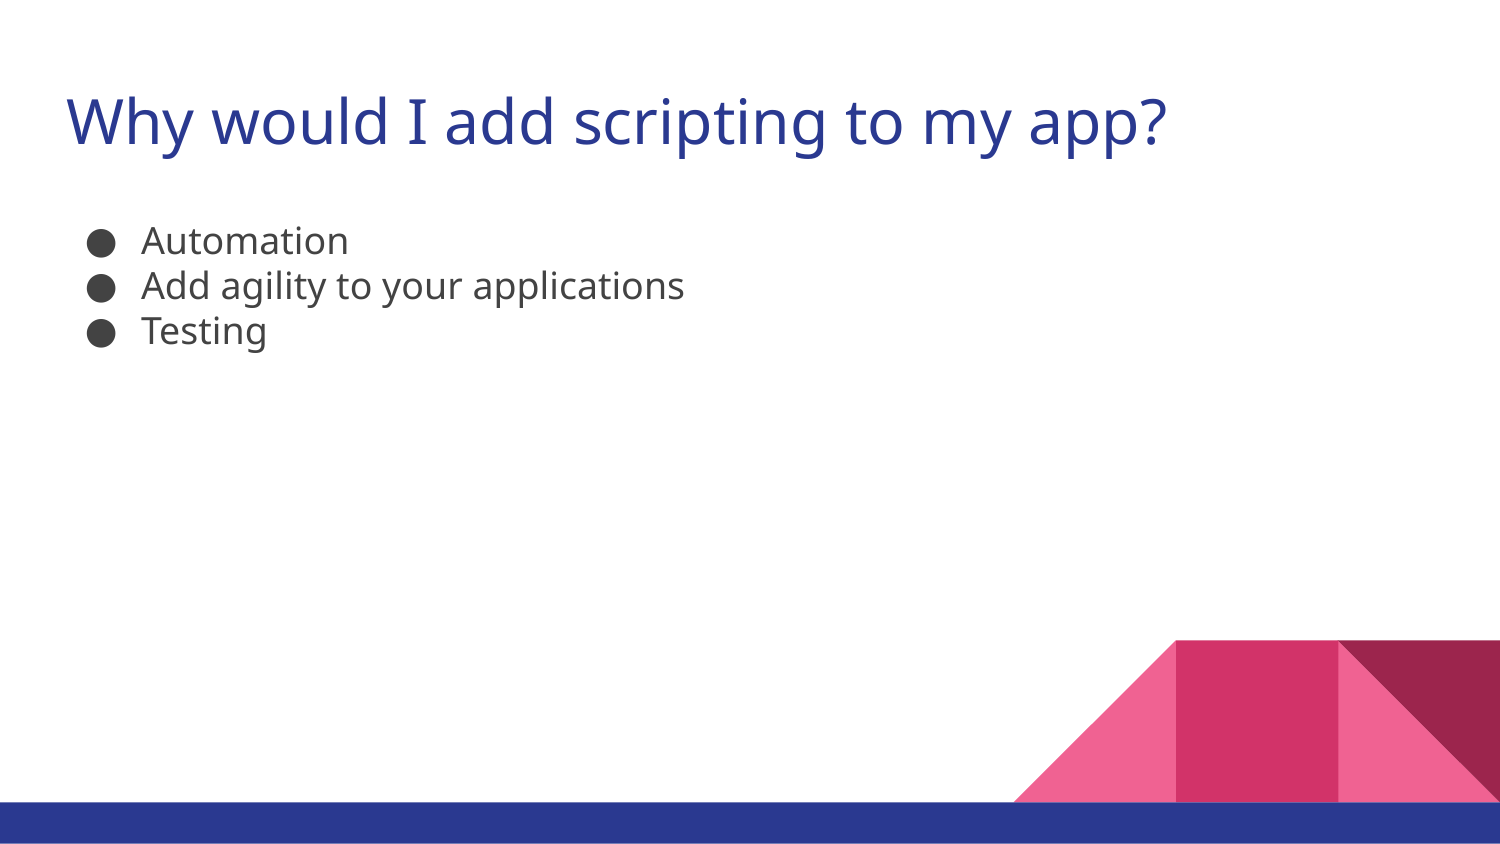

# Why would I add scripting to my app?
Automation
Add agility to your applications
Testing